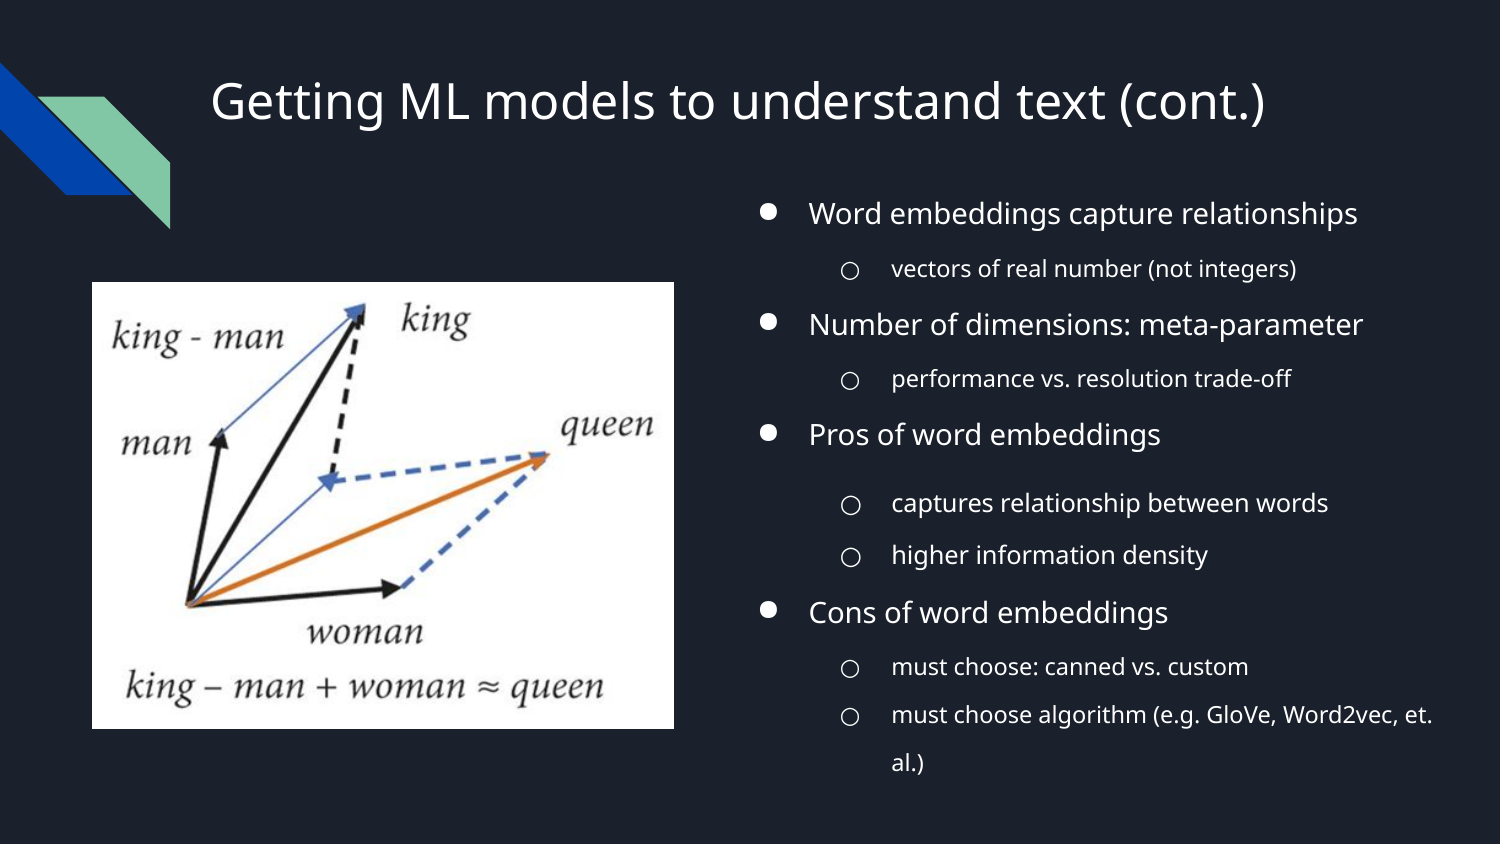

# Getting ML models to understand text (cont.)
Word embeddings capture relationships
vectors of real number (not integers)
Number of dimensions: meta-parameter
performance vs. resolution trade-off
Pros of word embeddings
captures relationship between words
higher information density
Cons of word embeddings
must choose: canned vs. custom
must choose algorithm (e.g. GloVe, Word2vec, et. al.)